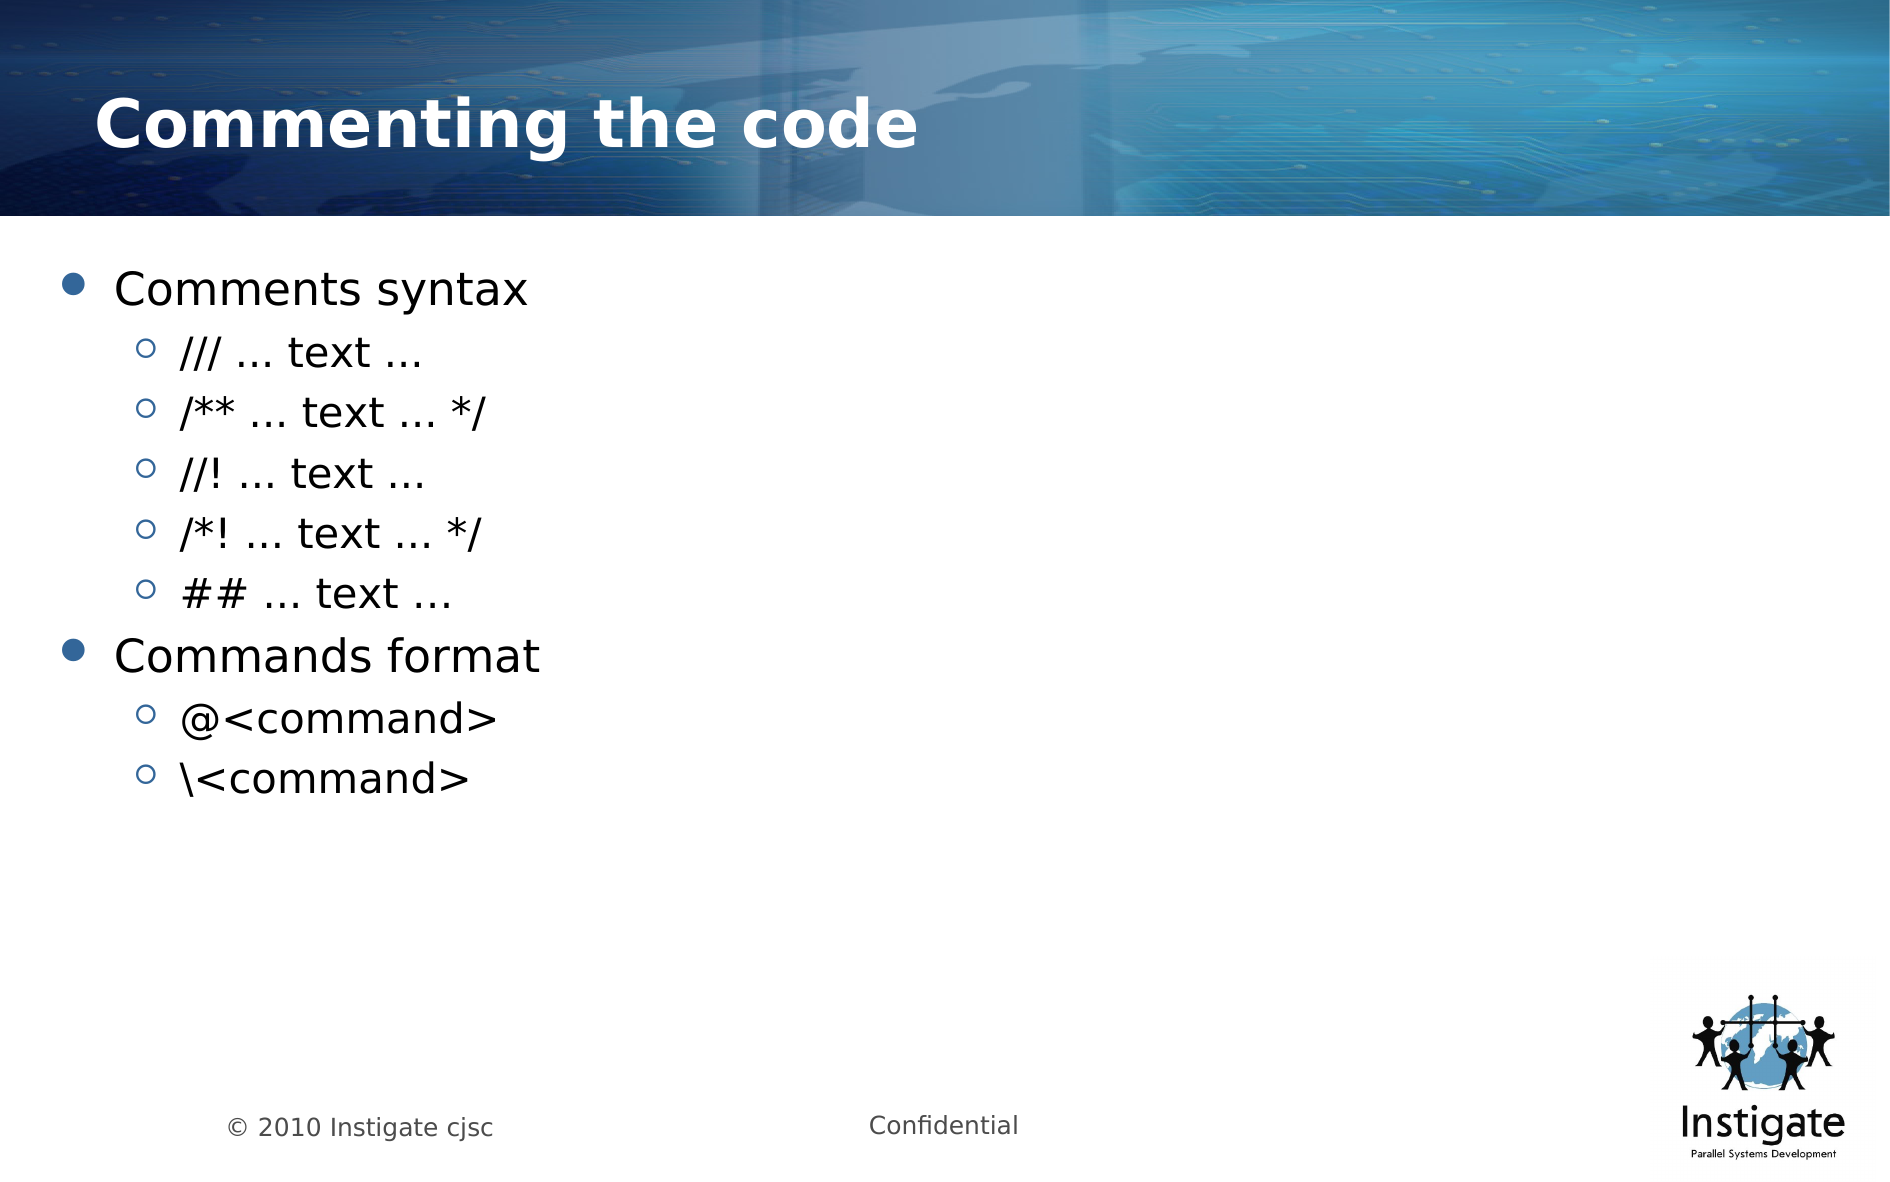

# Commenting the code
Comments syntax
/// ... text ...
/** ... text ... */
//! ... text ...
/*! ... text ... */
## ... text …
Commands format
@<command>
\<command>